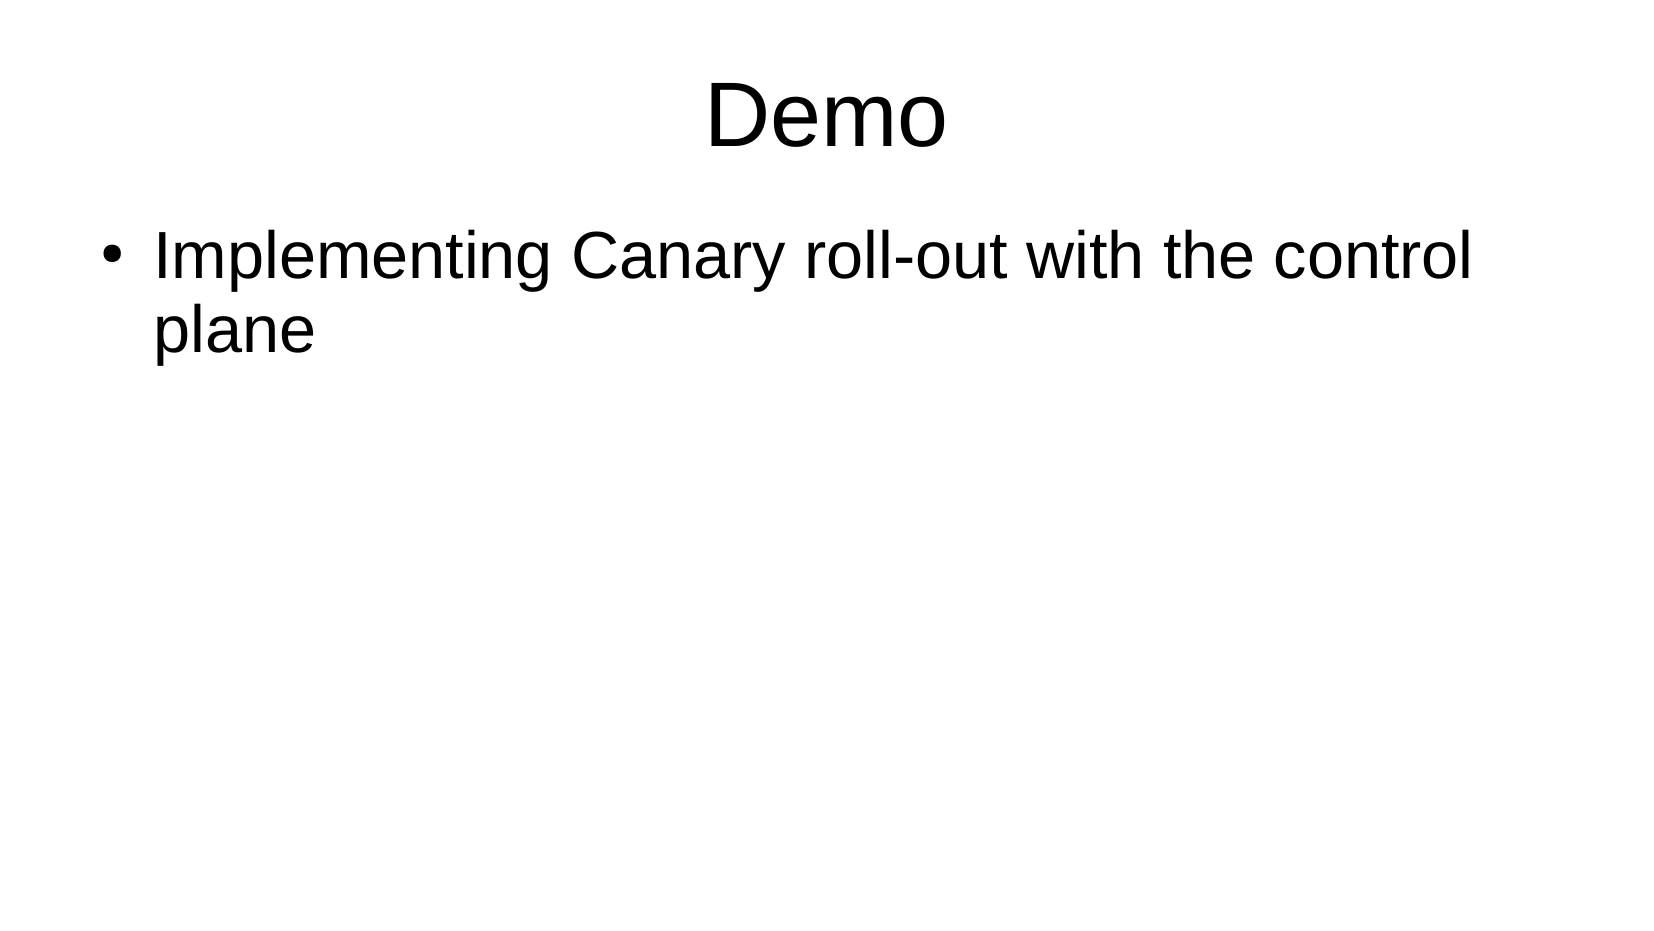

# Demo
Implementing Canary roll-out with the control plane